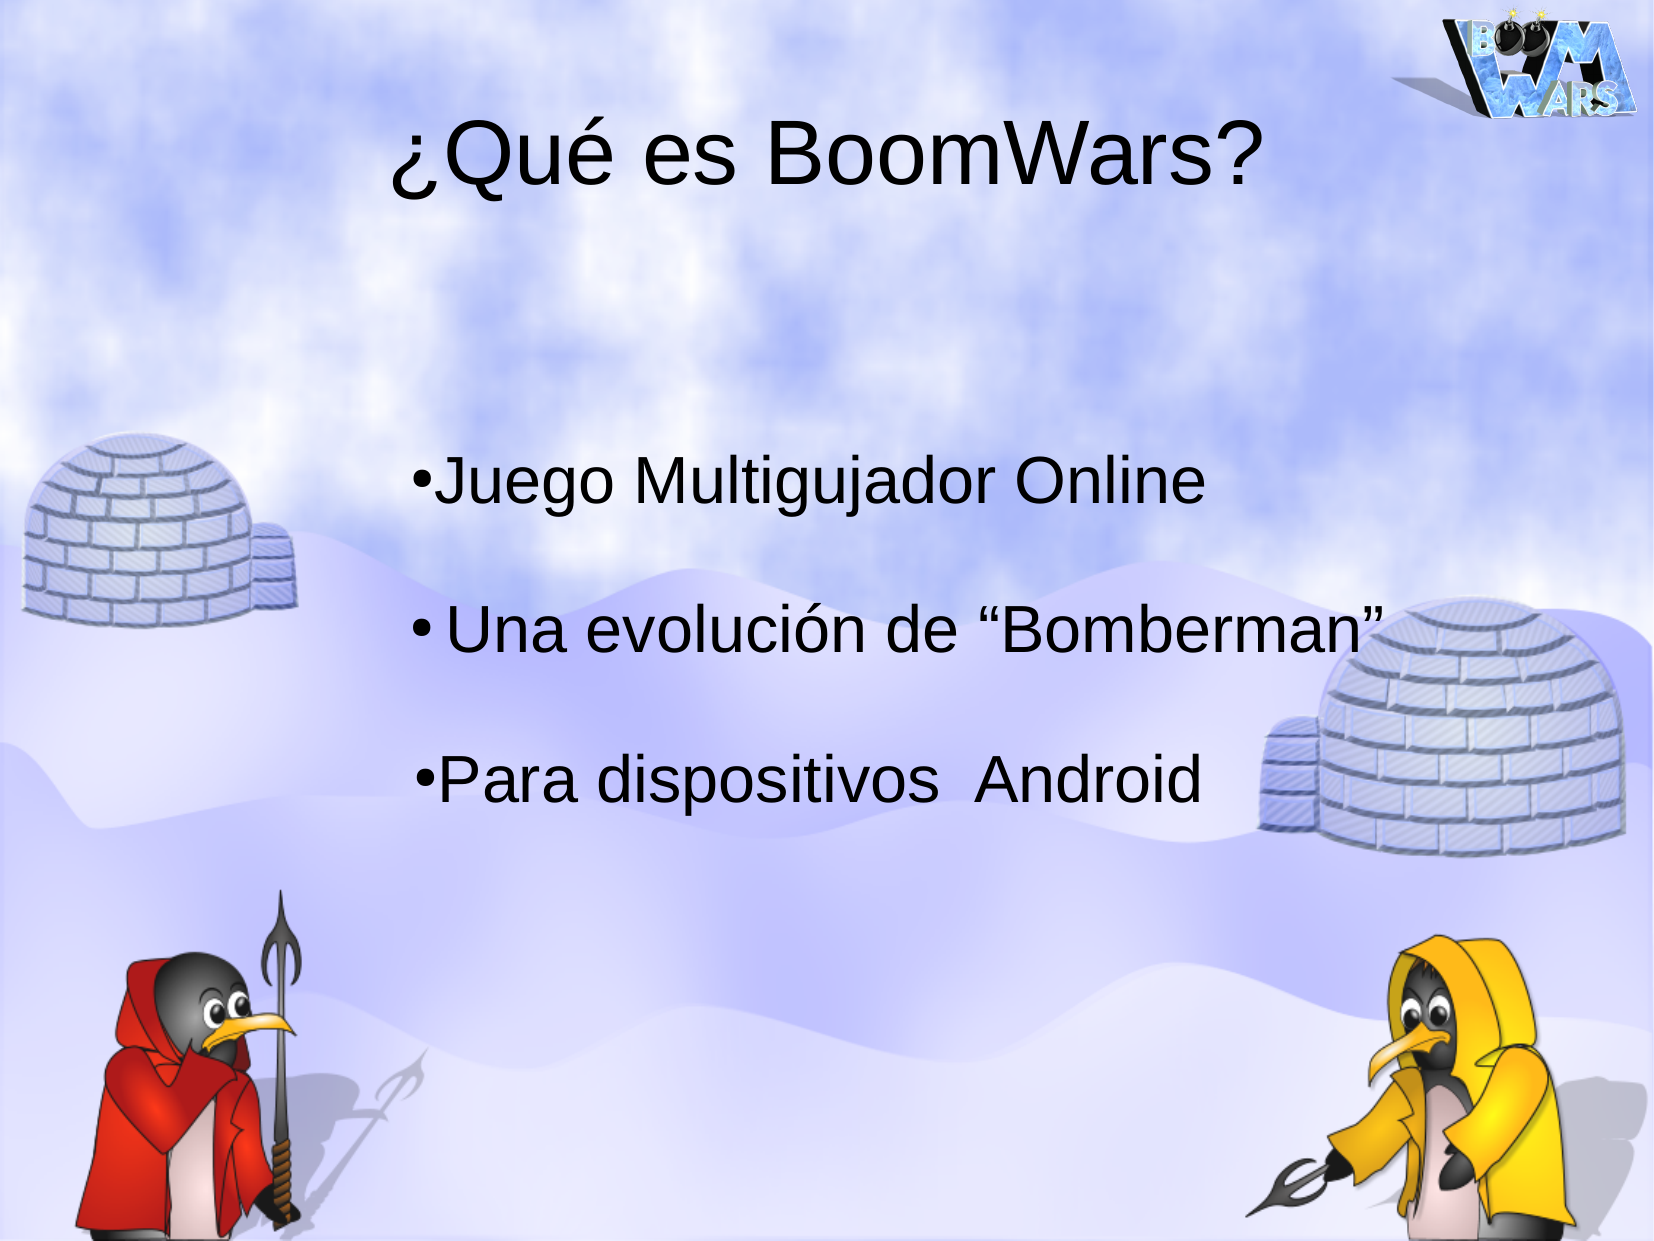

# ¿Qué es BoomWars?
Juego Multigujador Online
Una evolución de “Bomberman”
Para dispositivos Android